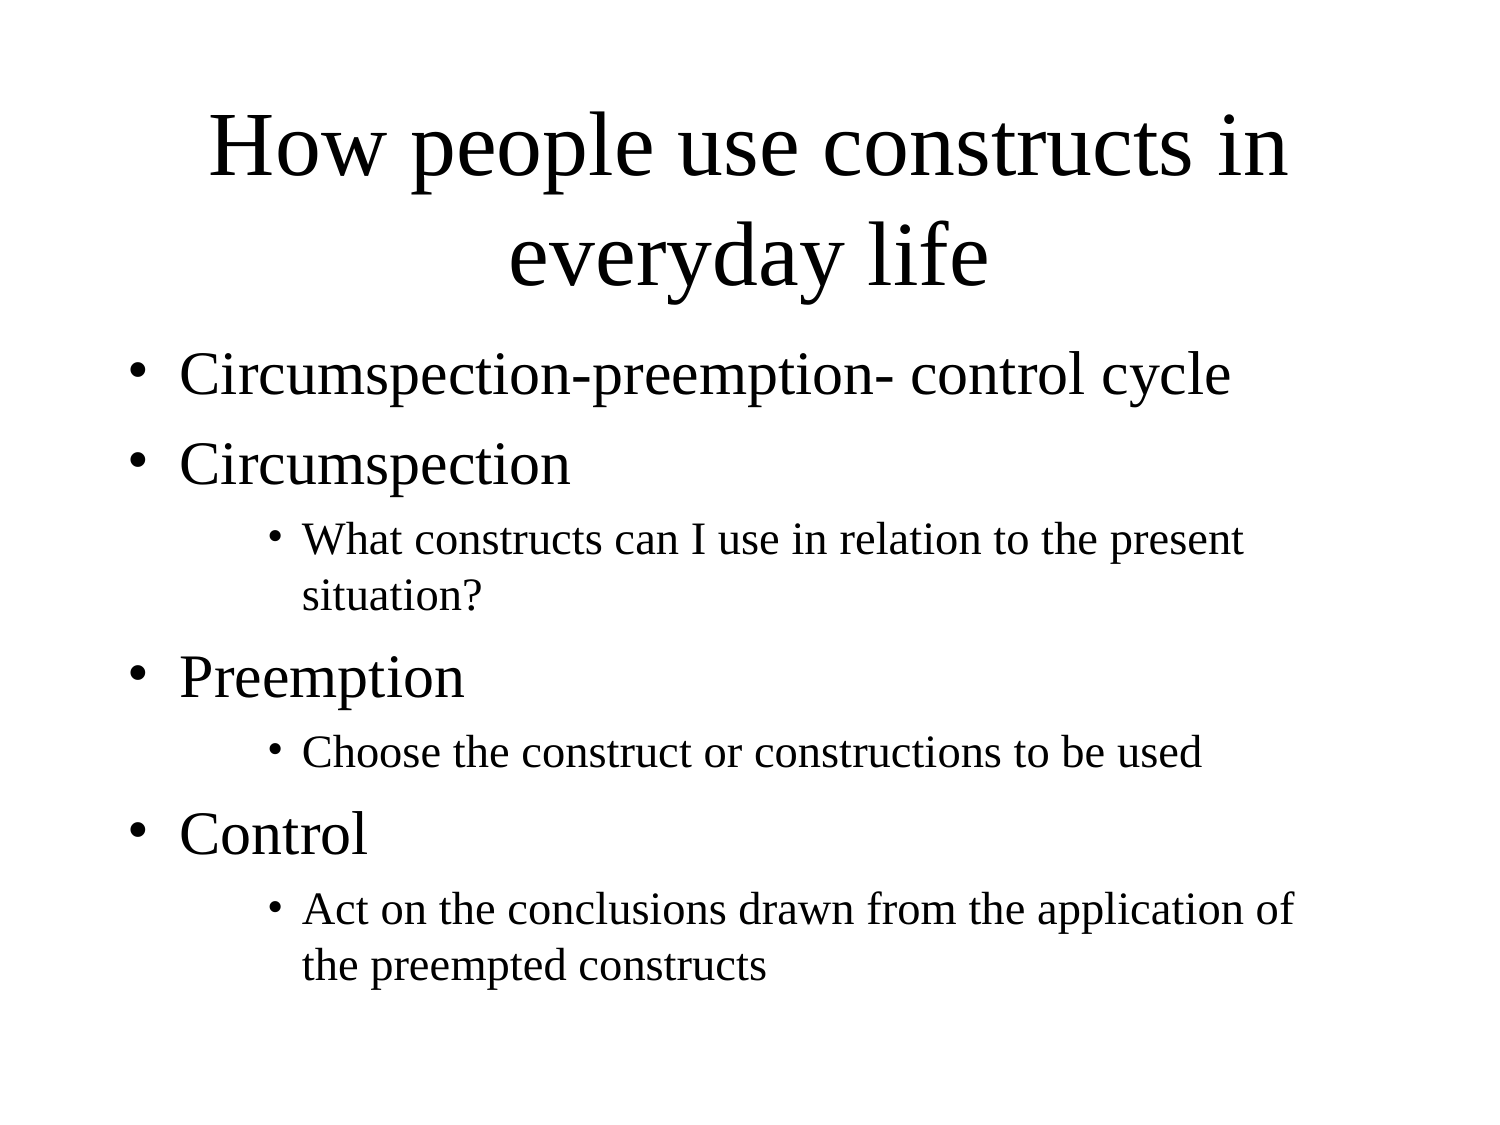

# How people use constructs in everyday life
Circumspection-preemption- control cycle
Circumspection
What constructs can I use in relation to the present situation?
Preemption
Choose the construct or constructions to be used
Control
Act on the conclusions drawn from the application of the preempted constructs